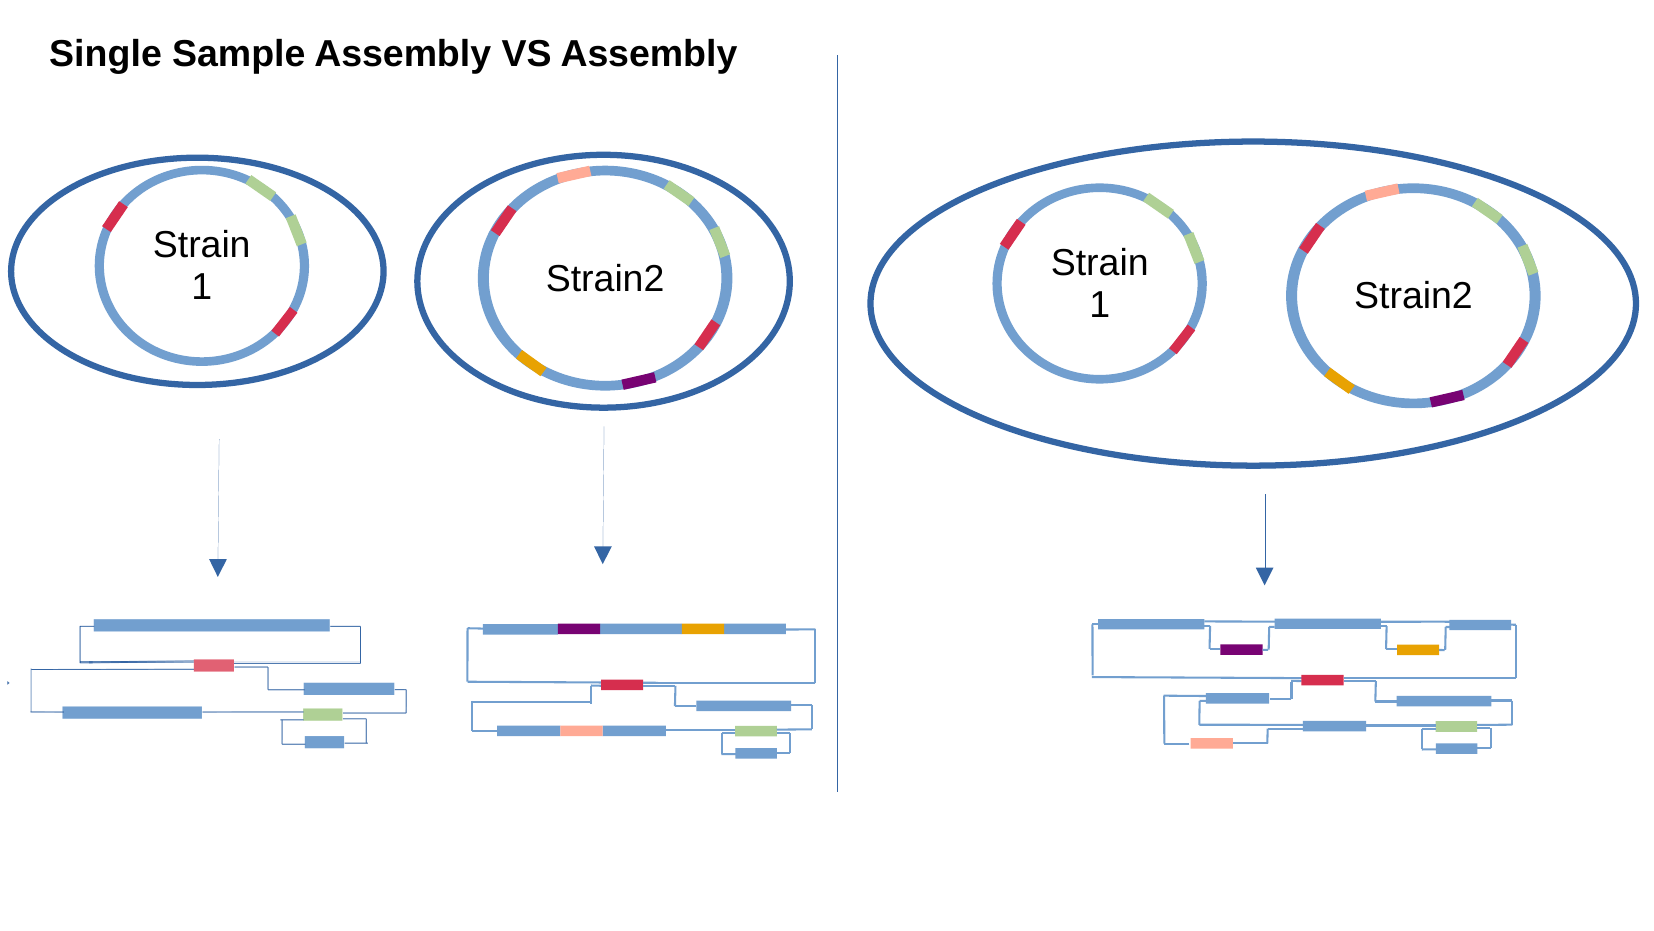

Single Sample Assembly VS Assembly
Strain 1
Strain2
Strain 1
Strain2